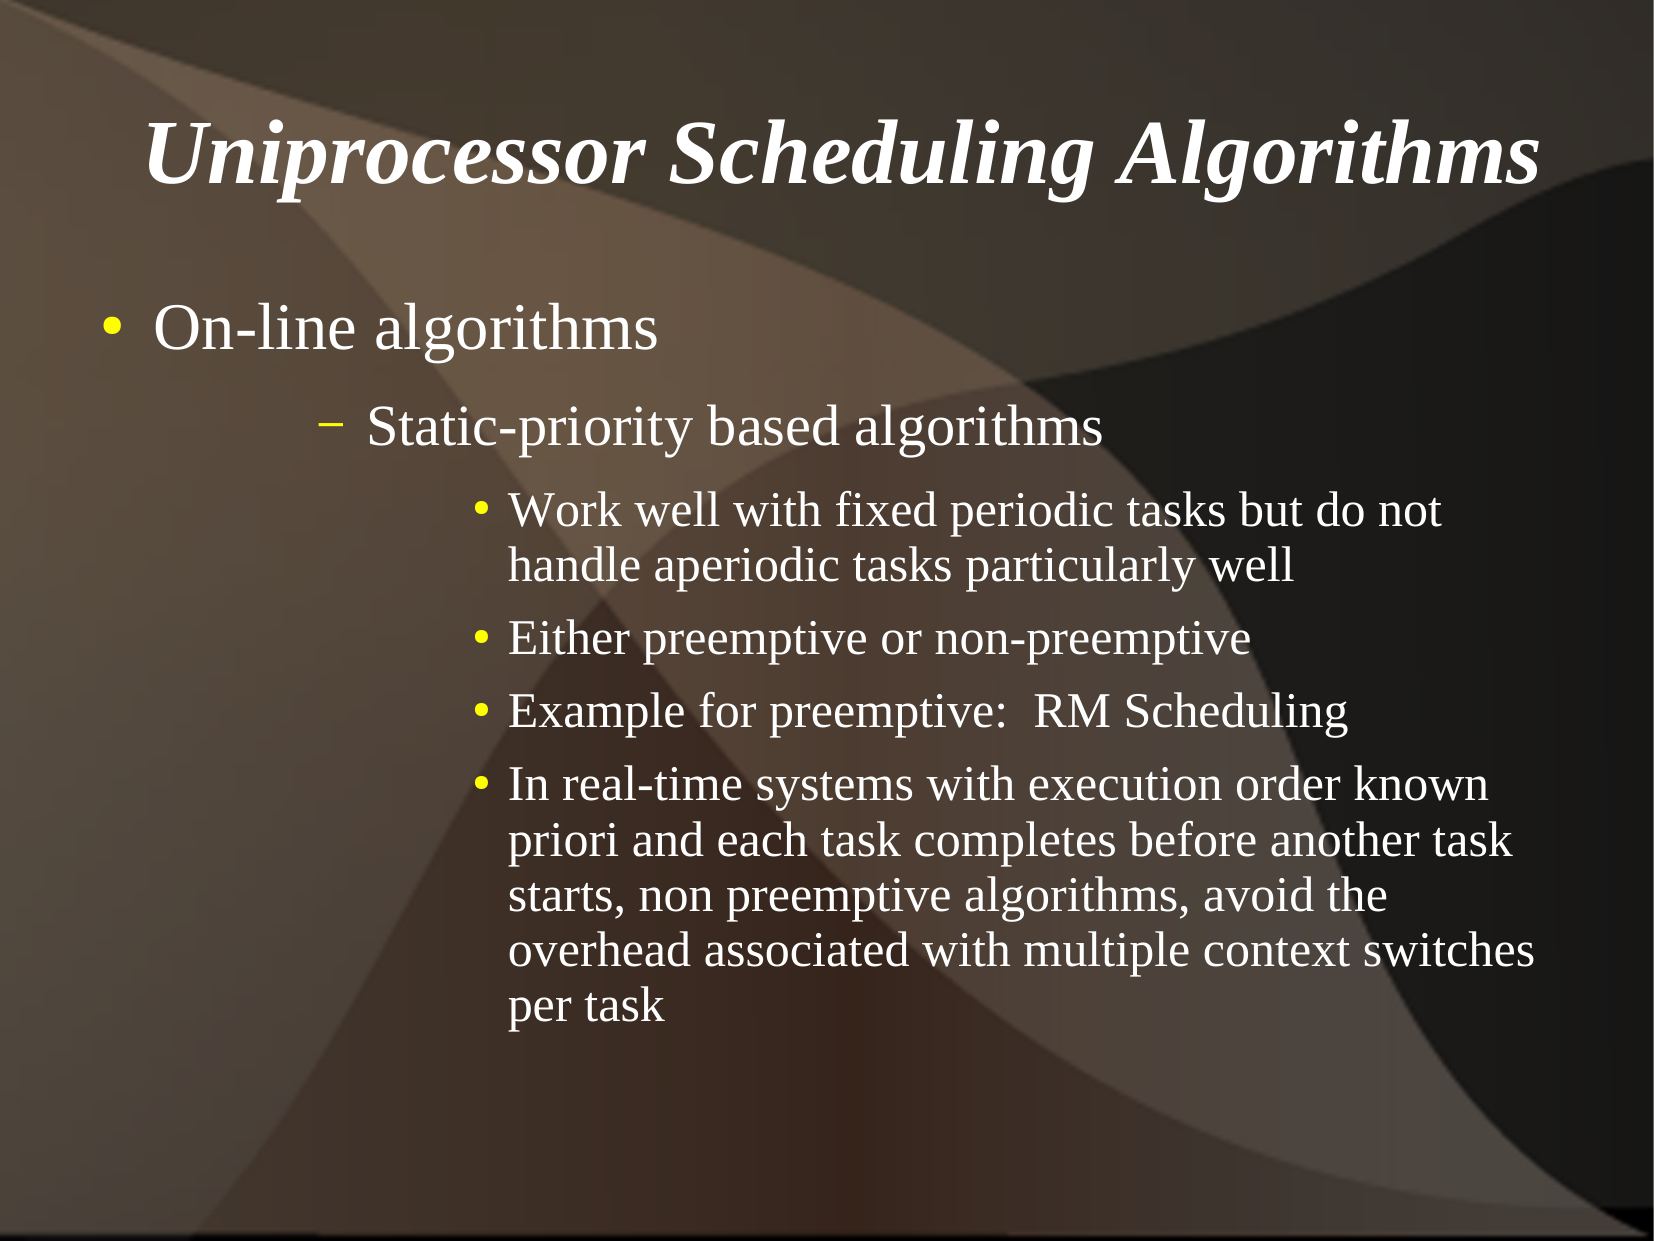

# Uniprocessor Scheduling Algorithms
On-line algorithms
Static-priority based algorithms
Work well with fixed periodic tasks but do not handle aperiodic tasks particularly well
Either preemptive or non-preemptive
Example for preemptive: RM Scheduling
In real-time systems with execution order known priori and each task completes before another task starts, non preemptive algorithms, avoid the overhead associated with multiple context switches per task